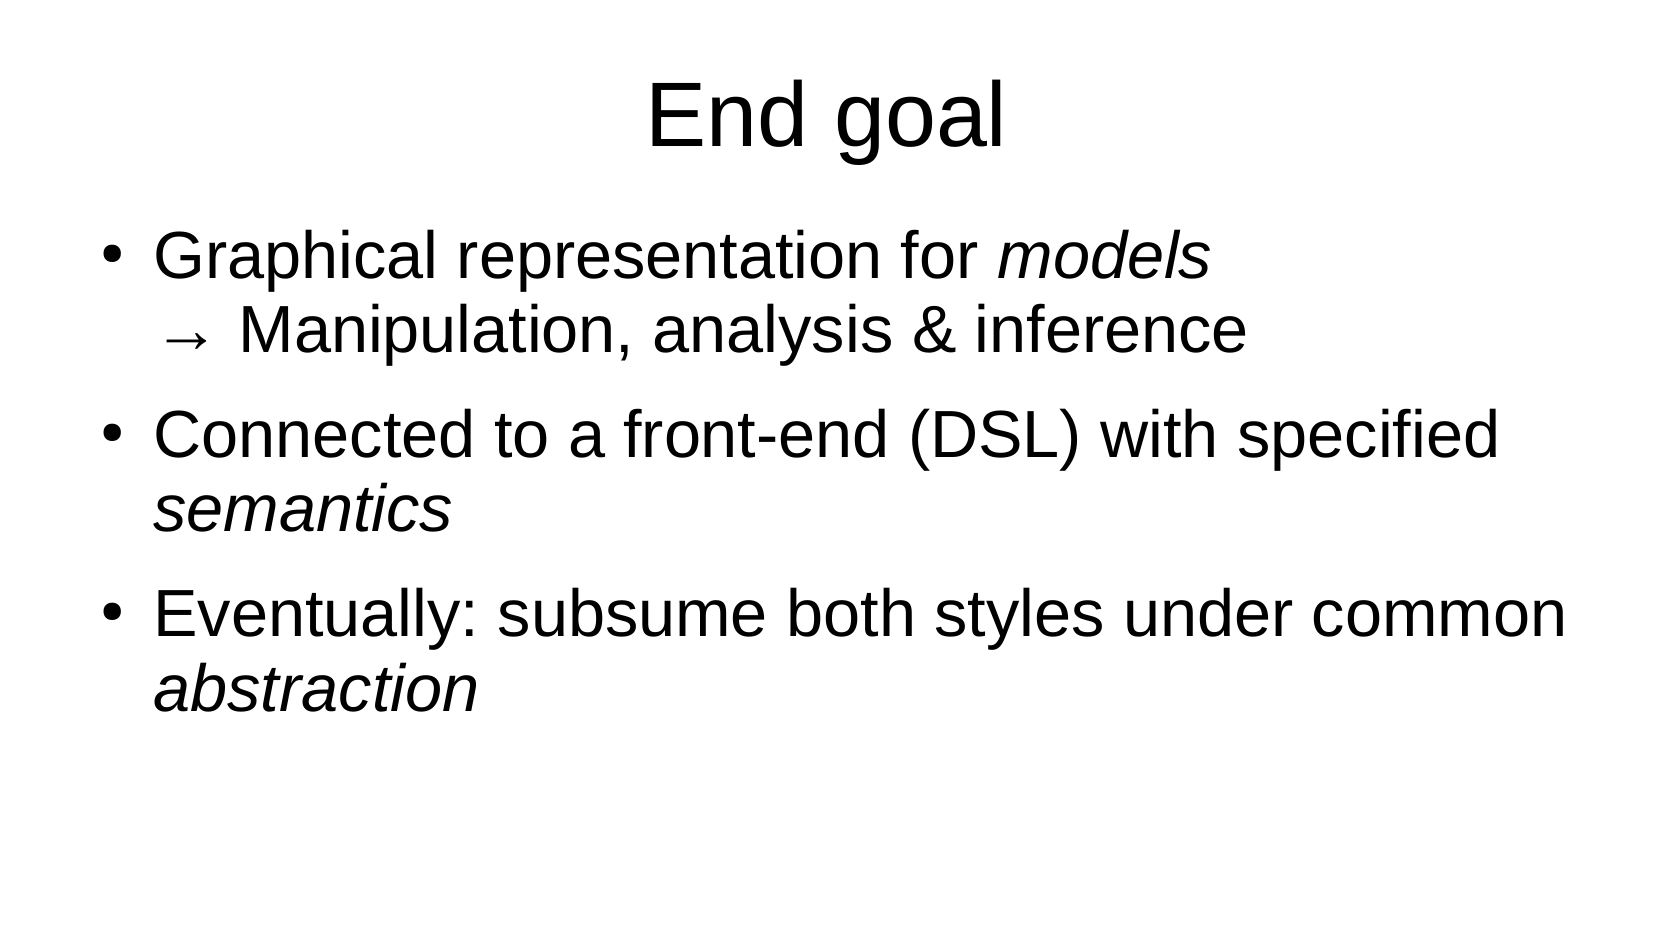

# End goal
Graphical representation for models
→ Manipulation, analysis & inference
Connected to a front-end (DSL) with specified semantics
Eventually: subsume both styles under common abstraction